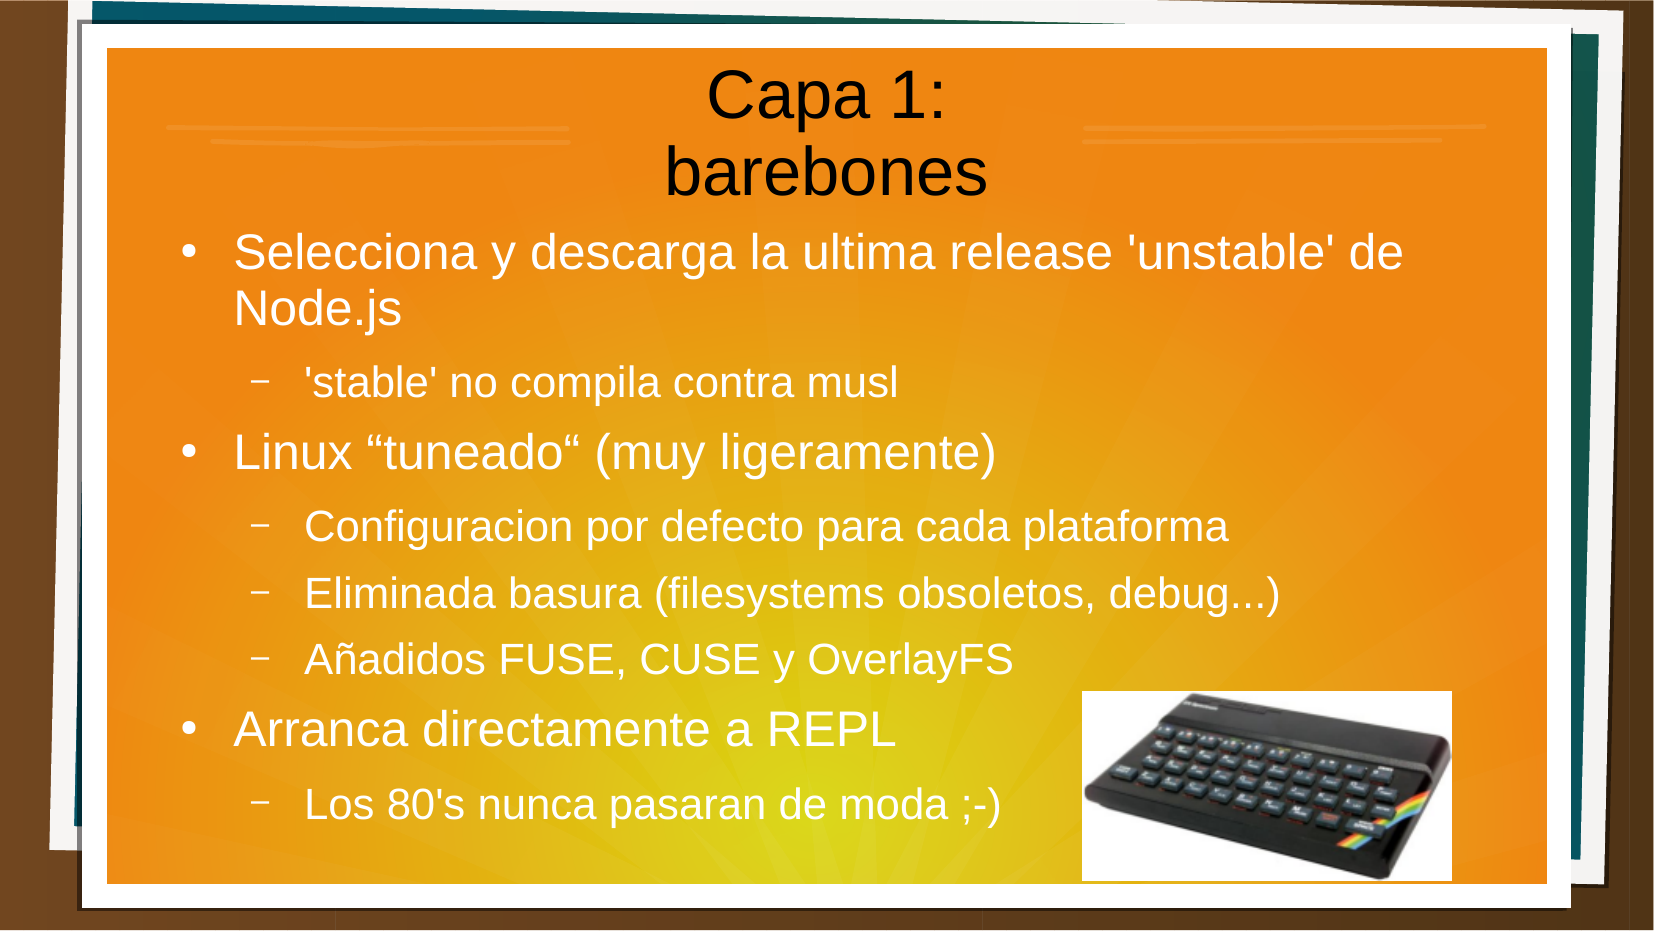

# Capa 1: barebones
Selecciona y descarga la ultima release 'unstable' de Node.js
'stable' no compila contra musl
Linux “tuneado“ (muy ligeramente)
Configuracion por defecto para cada plataforma
Eliminada basura (filesystems obsoletos, debug...)
Añadidos FUSE, CUSE y OverlayFS
Arranca directamente a REPL
Los 80's nunca pasaran de moda ;-)